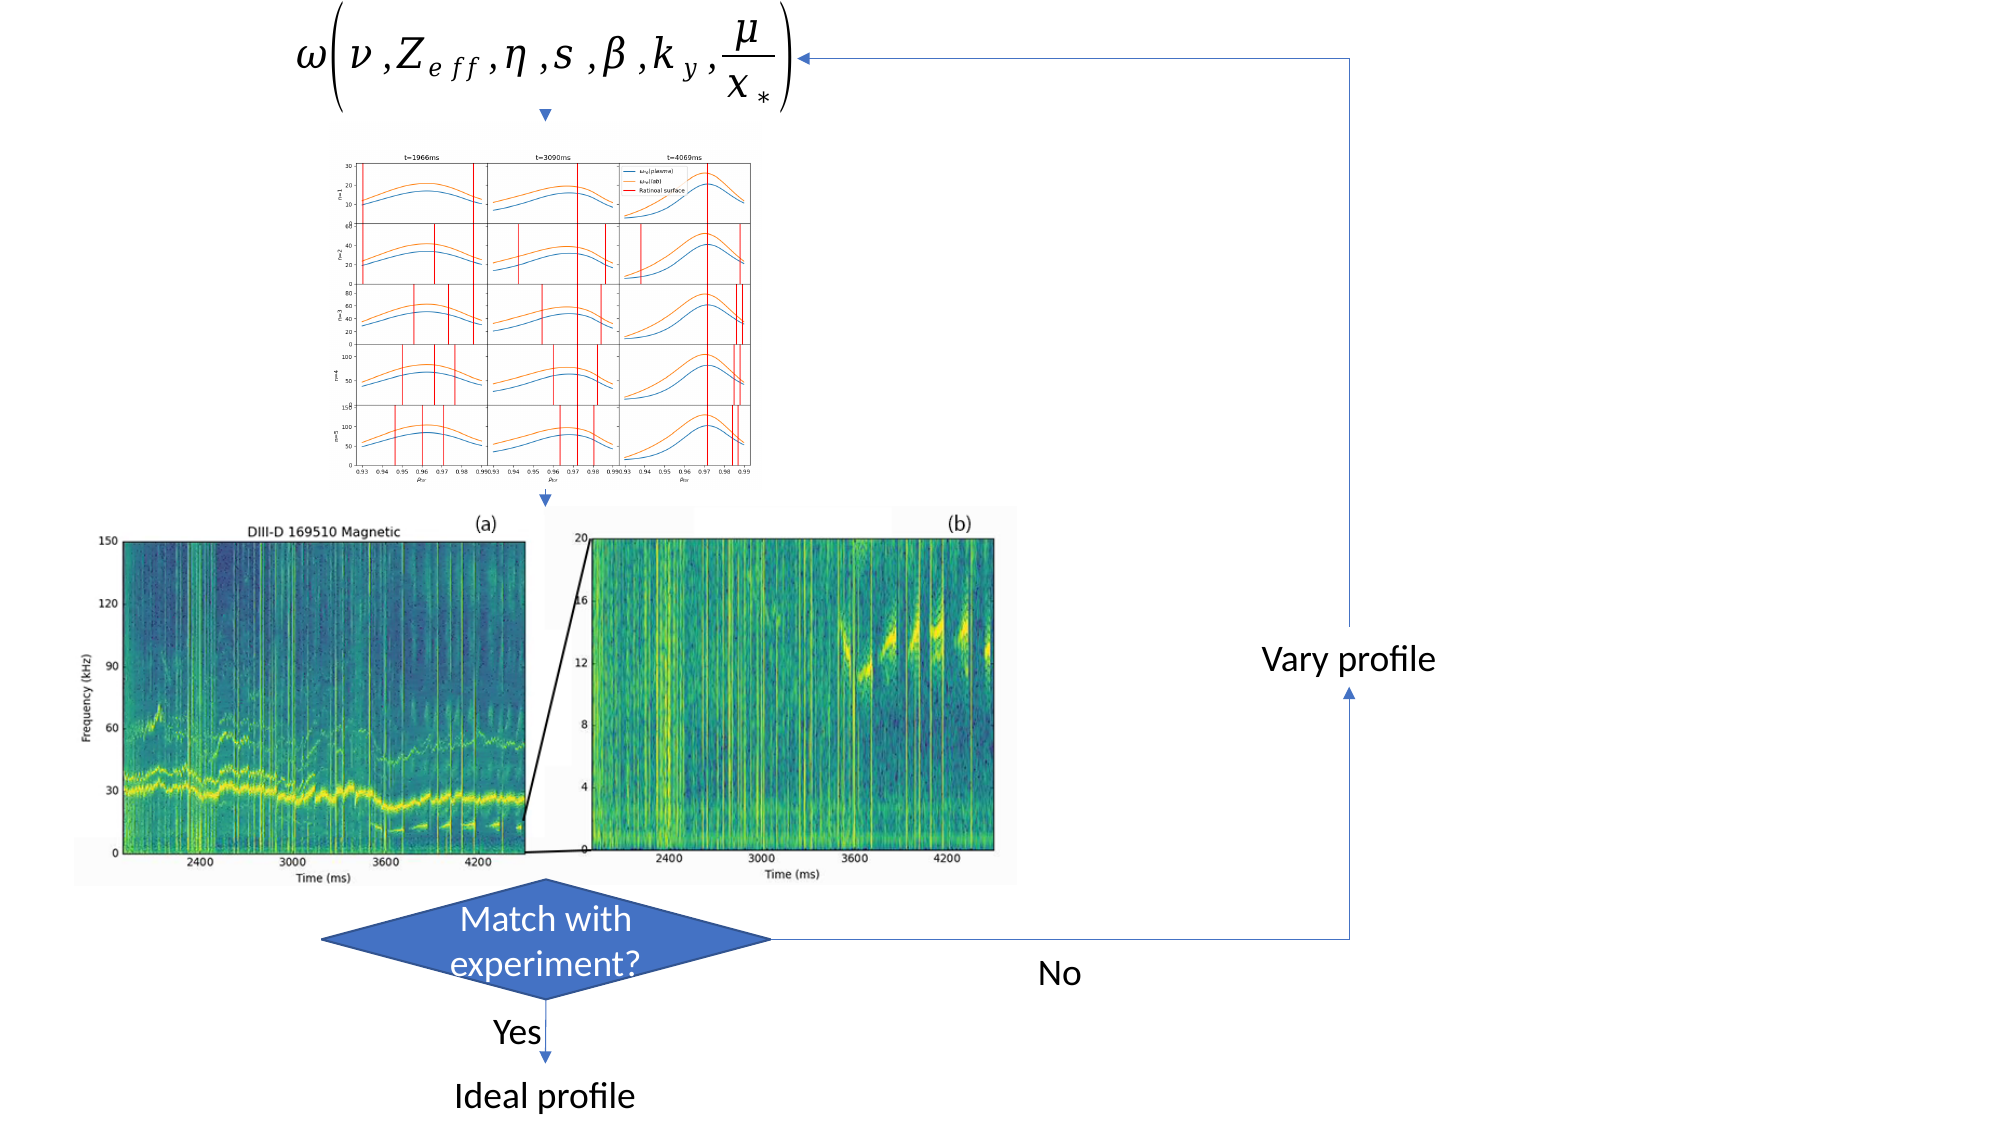

Vary profile
Match with experiment?
No
Yes
Ideal profile